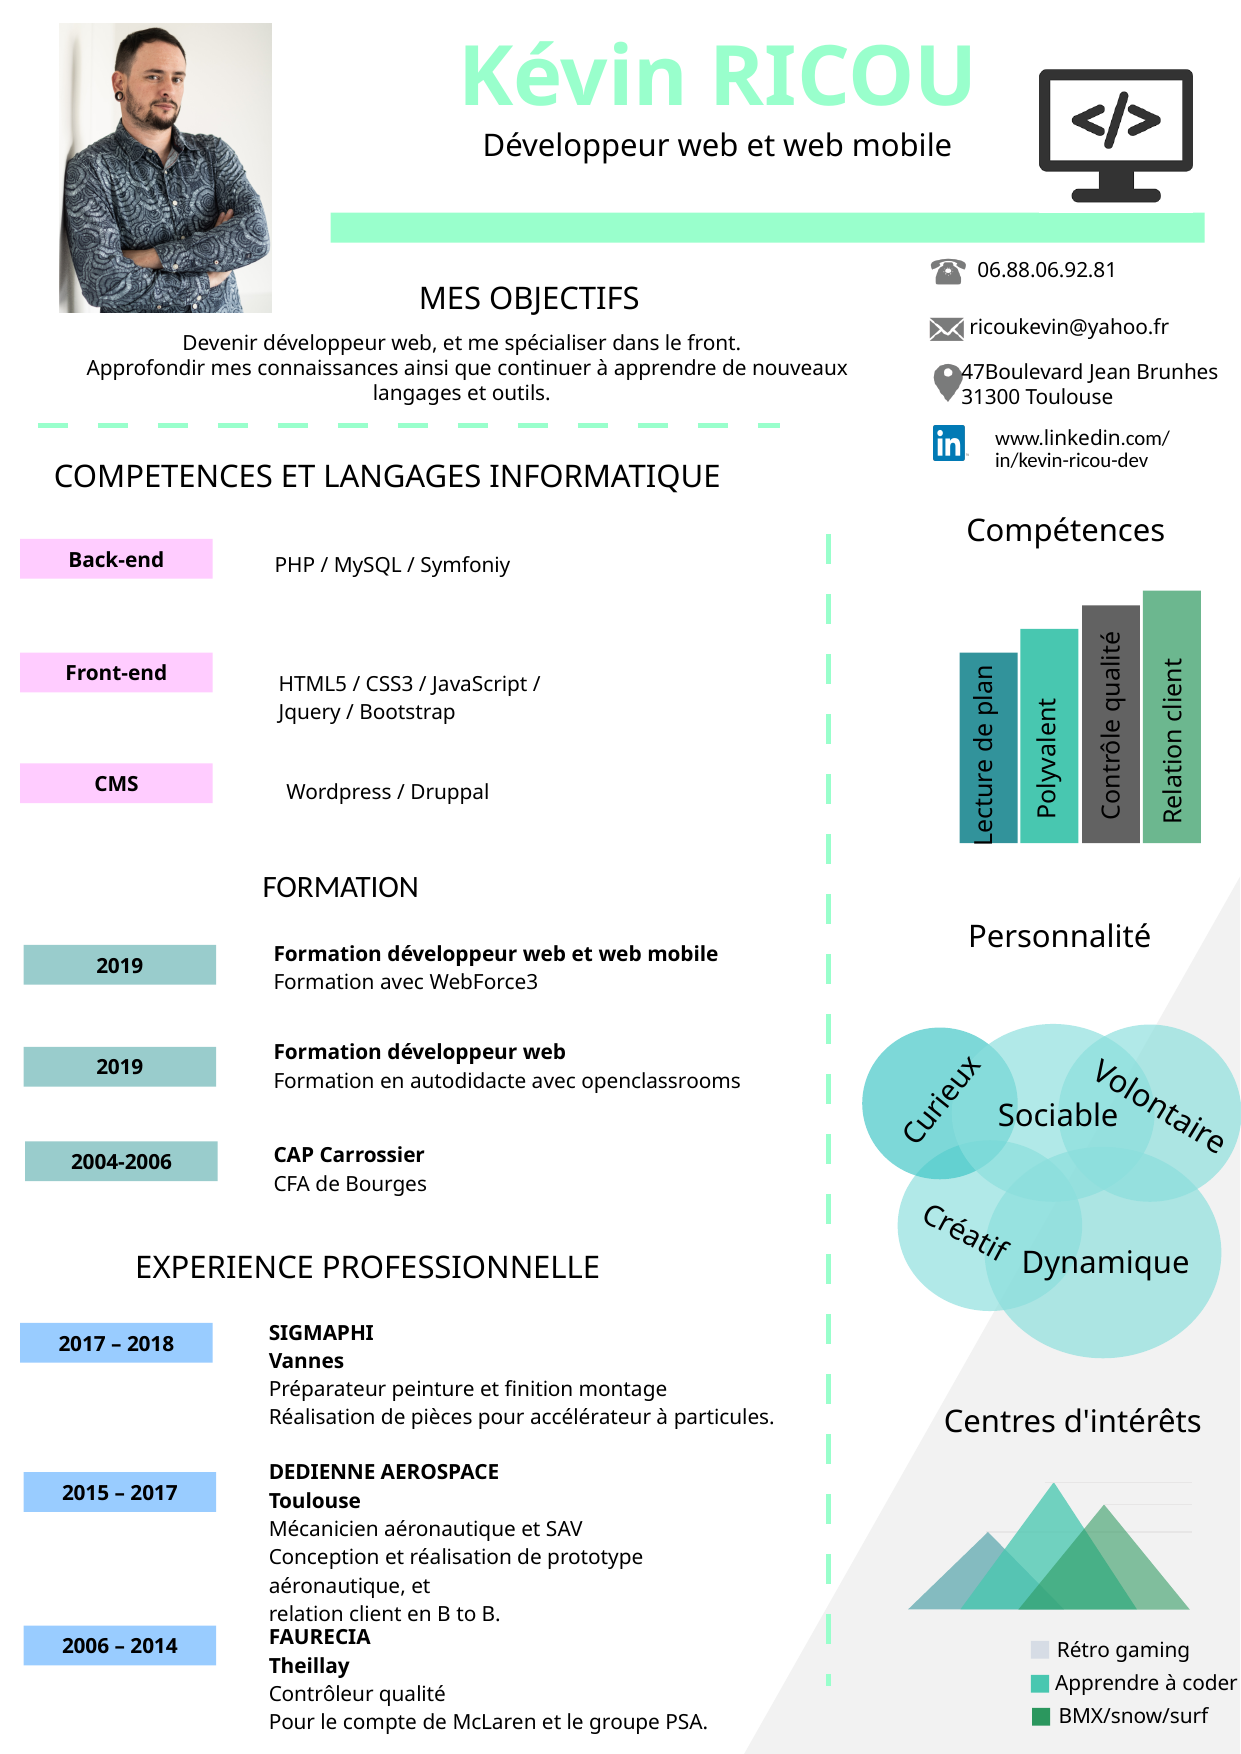

Kévin RICOU
Développeur web et web mobile
06.88.06.92.81
MES OBJECTIFS
ricoukevin@yahoo.fr
Devenir développeur web, et me spécialiser dans le front.
 Approfondir mes connaissances ainsi que continuer à apprendre de nouveaux langages et outils.
47Boulevard Jean Brunhes
31300 Toulouse
www.linkedin.com/in/kevin-ricou-dev
COMPETENCES ET LANGAGES INFORMATIQUE
Compétences
Back-end
PHP / MySQL / Symfoniy
Front-end
HTML5 / CSS3 / JavaScript /
Jquery / Bootstrap
Contrôle qualité
Relation client
Lecture de plan
Polyvalent
CMS
Wordpress / Druppal
FORMATION
Personnalité
| Formation développeur web et web mobile Formation avec WebForce3 |
| --- |
| Formation développeur web Formation en autodidacte avec openclassrooms |
| CAP Carrossier CFA de Bourges |
2019
2019
Curieux
Volontaire
Sociable
2004-2006
Créatif
Dynamique
EXPERIENCE PROFESSIONNELLE
| SIGMAPHI Vannes Préparateur peinture et finition montage Réalisation de pièces pour accélérateur à particules. |
| --- |
| DEDIENNE AEROSPACE Toulouse Mécanicien aéronautique et SAV Conception et réalisation de prototype aéronautique, et relation client en B to B. |
| FAURECIA Theillay Contrôleur qualité Pour le compte de McLaren et le groupe PSA. |
2017 – 2018
Centres d'intérêts
2015 – 2017
2006 – 2014
Rétro gaming
Apprendre à coder
BMX/snow/surf